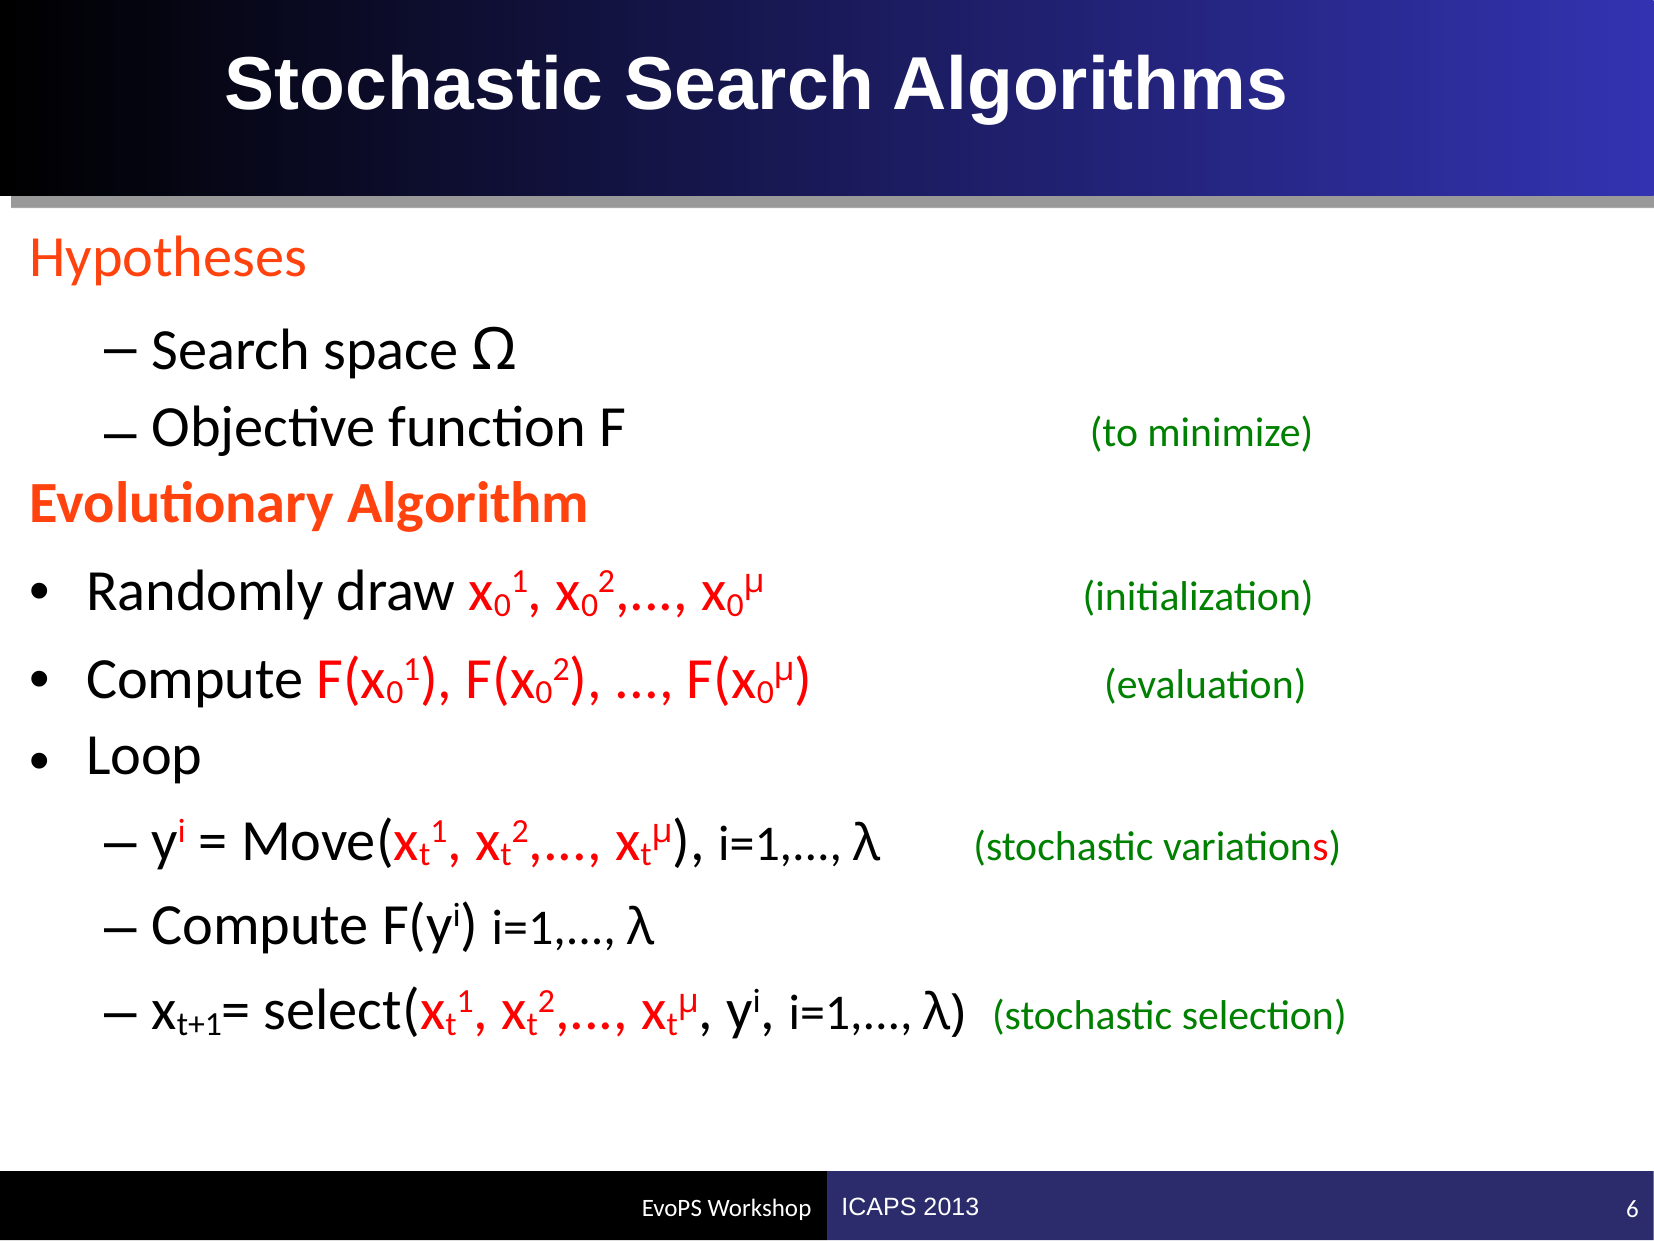

Stochastic Search Algorithms
# Hypotheses
Search space Ω
Objective function F (to minimize)
Evolutionary Algorithm
Randomly draw x01, x02,..., x0μ (initialization)
Compute F(x01), F(x02), ..., F(x0μ) (evaluation)
Loop
yi = Move(xt1, xt2,..., xtμ), i=1,..., λ (stochastic variations)
Compute F(yi) i=1,..., λ
xt+1= select(xt1, xt2,..., xtμ, yi, i=1,..., λ) (stochastic selection)
6